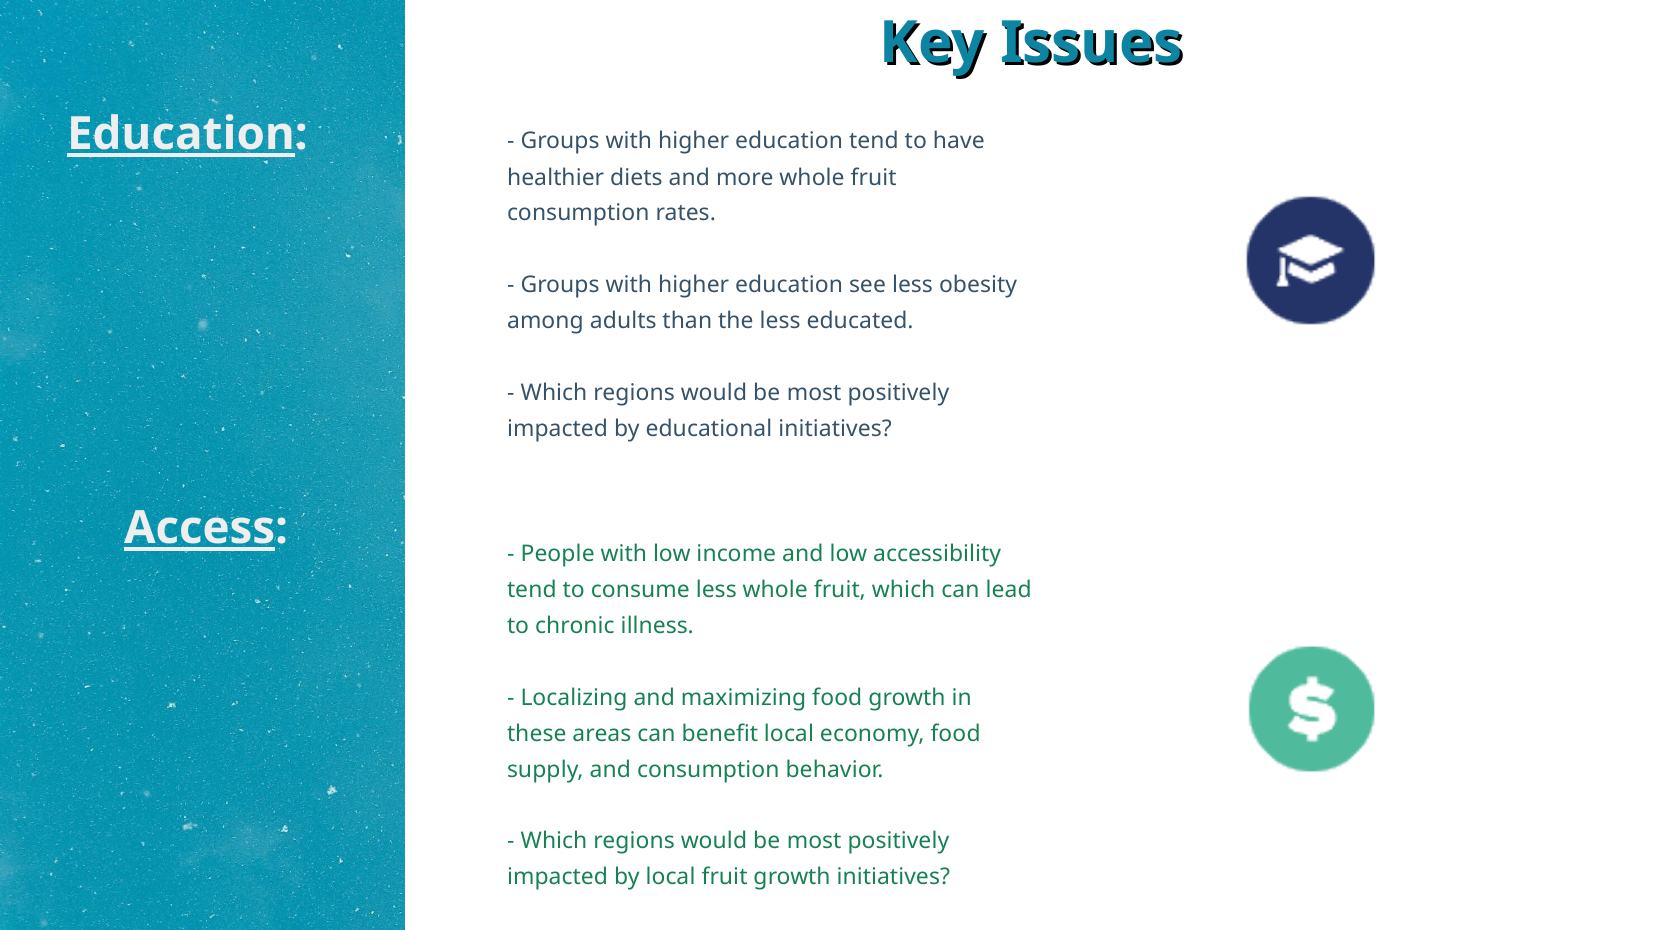

# Key Issues
Education:
- Groups with higher education tend to have healthier diets and more whole fruit consumption rates.
- Groups with higher education see less obesity among adults than the less educated.
- Which regions would be most positively impacted by educational initiatives?
Access:
- People with low income and low accessibility tend to consume less whole fruit, which can lead to chronic illness.
- Localizing and maximizing food growth in these areas can benefit local economy, food supply, and consumption behavior.
- Which regions would be most positively impacted by local fruit growth initiatives?